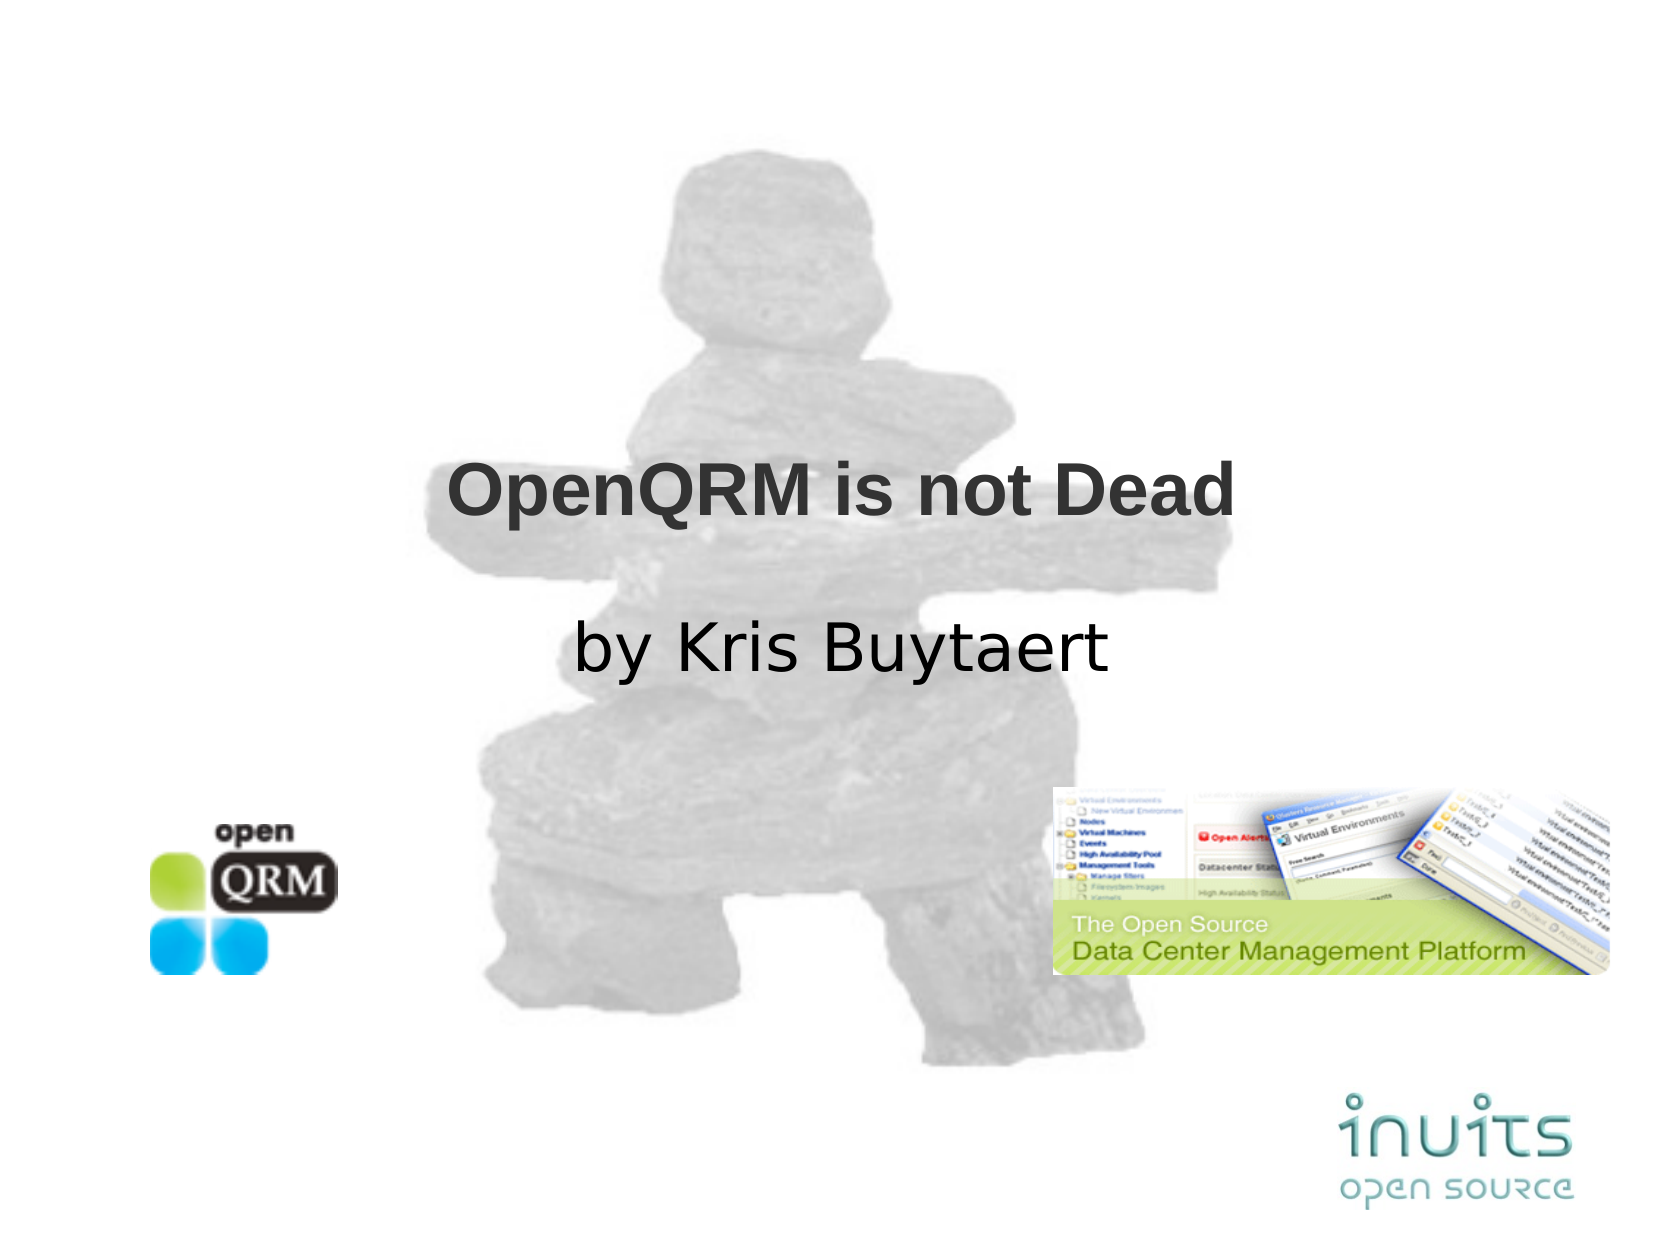

# OpenQRM is not Dead by Kris Buytaert